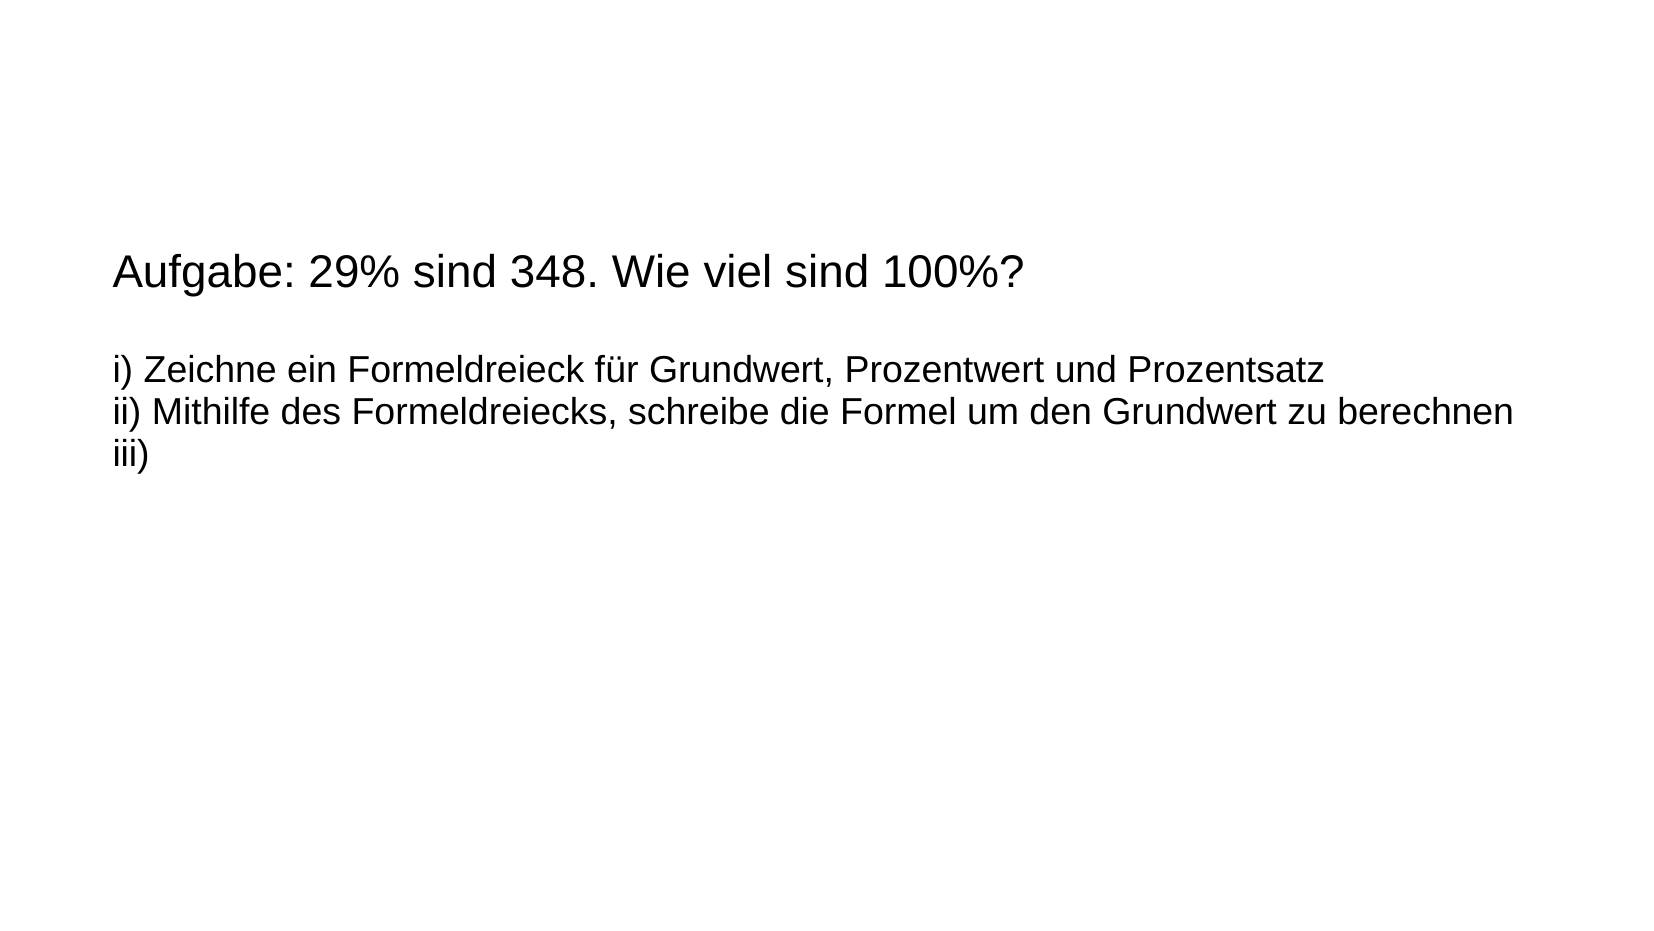

#
Aufgabe: 29% sind 348. Wie viel sind 100%?
i) Zeichne ein Formeldreieck für Grundwert, Prozentwert und Prozentsatz
ii) Mithilfe des Formeldreiecks, schreibe die Formel um den Grundwert zu berechnen
iii)